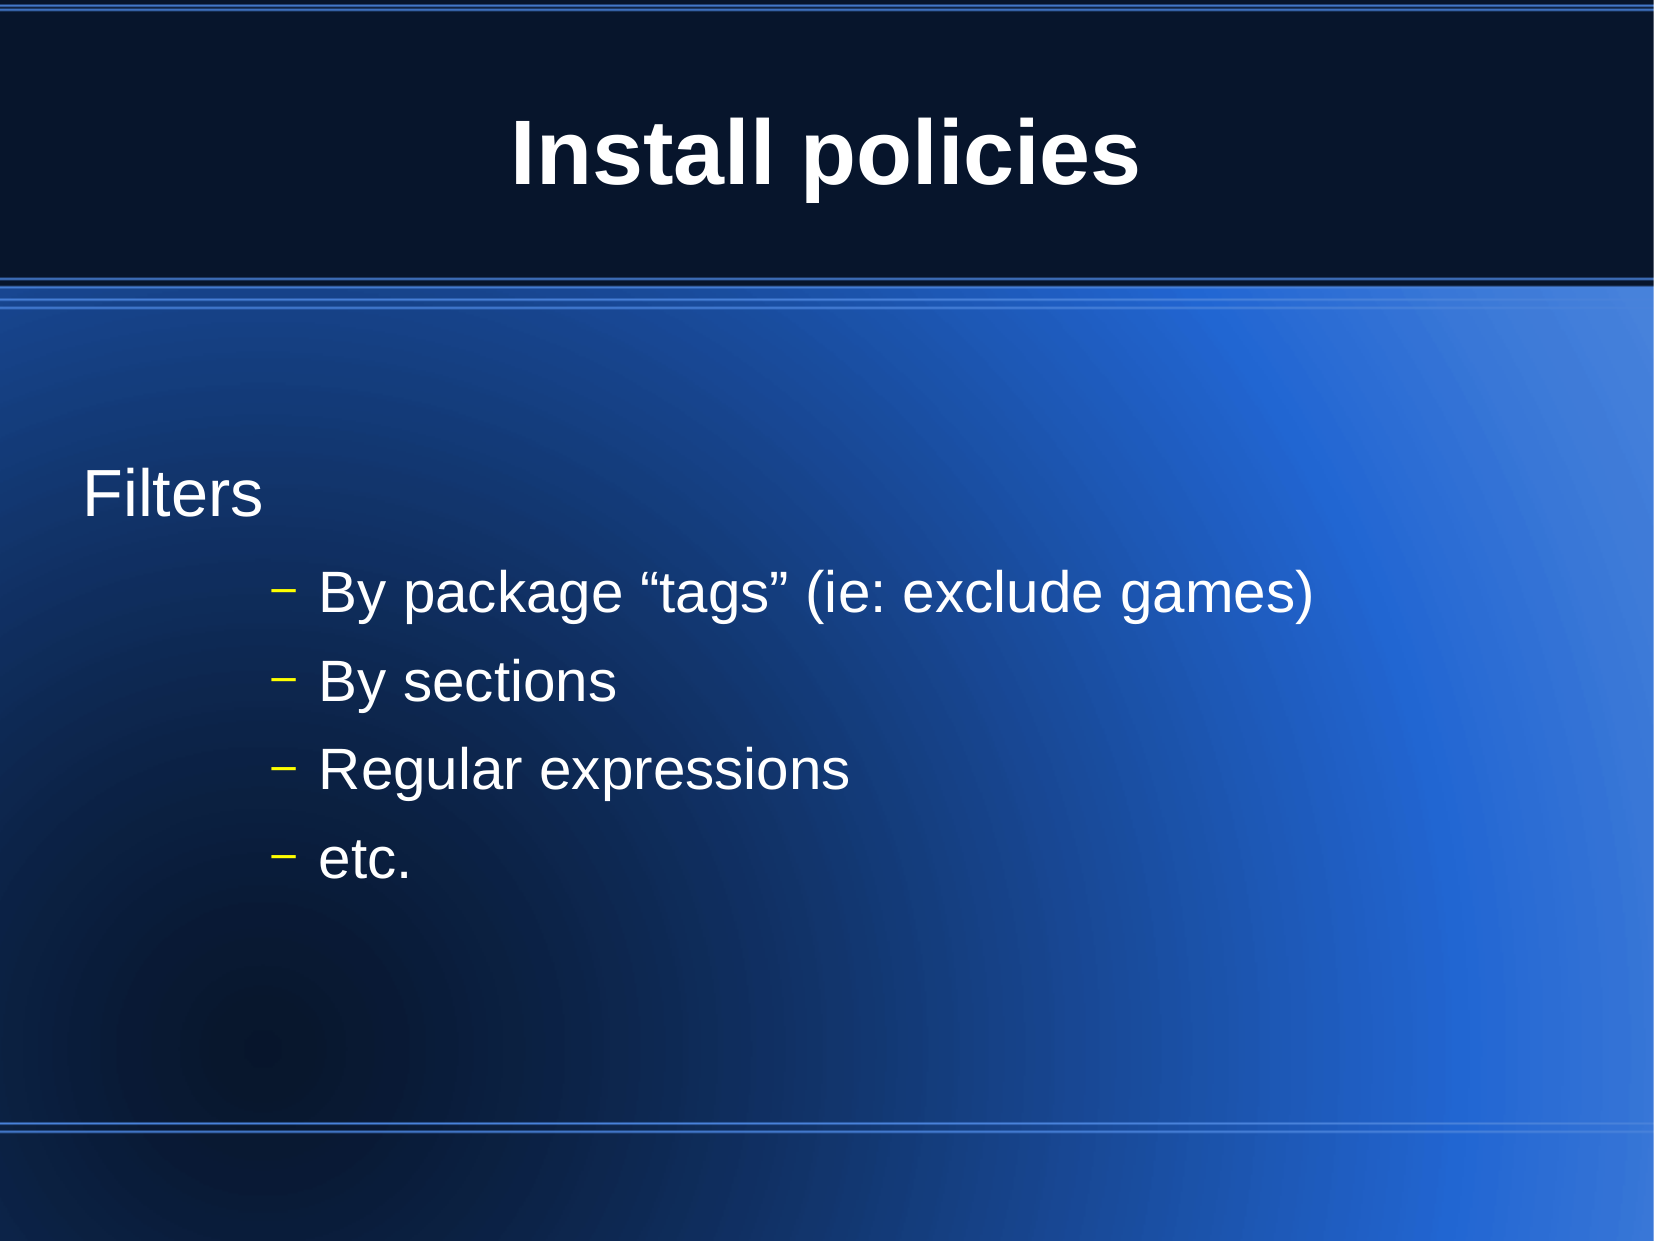

# Install policies
Filters
By package “tags” (ie: exclude games)
By sections
Regular expressions
etc.